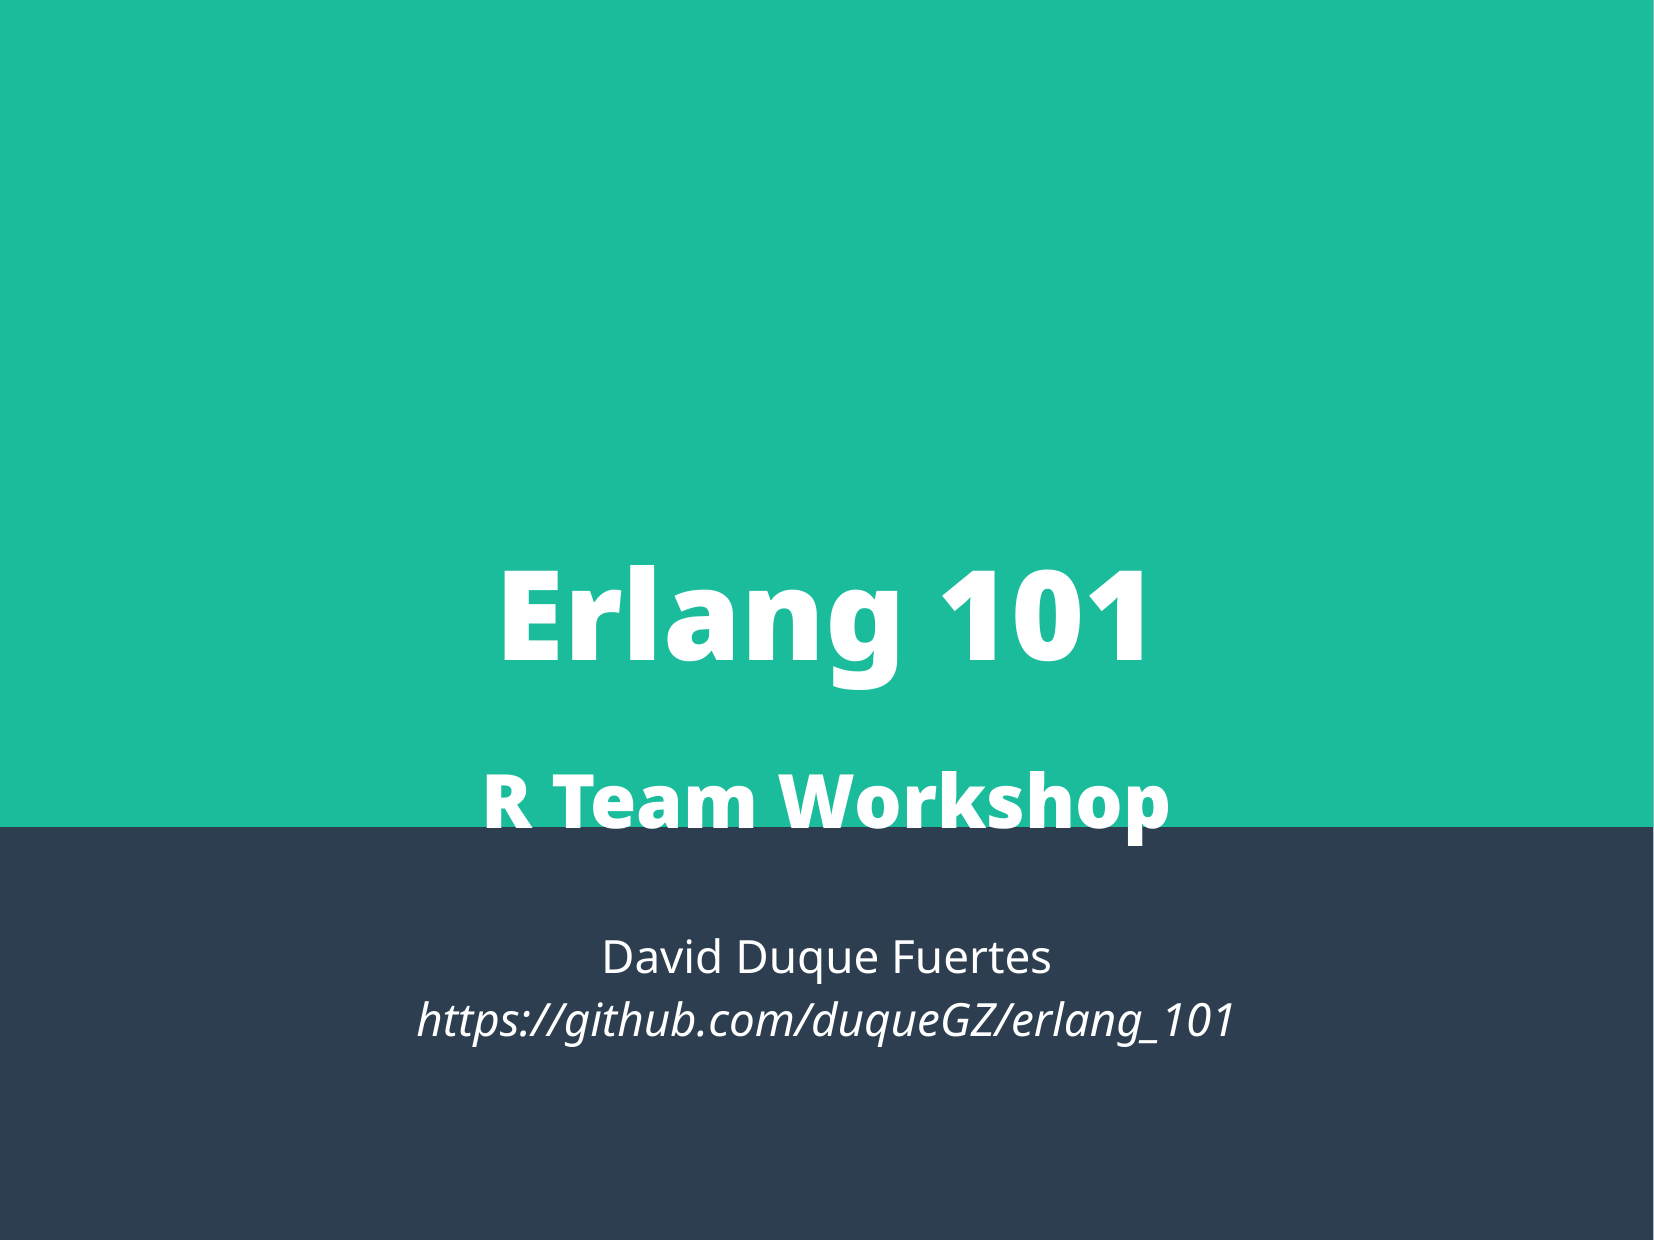

# Erlang 101 R Team Workshop
David Duque Fuertes
https://github.com/duqueGZ/erlang_101